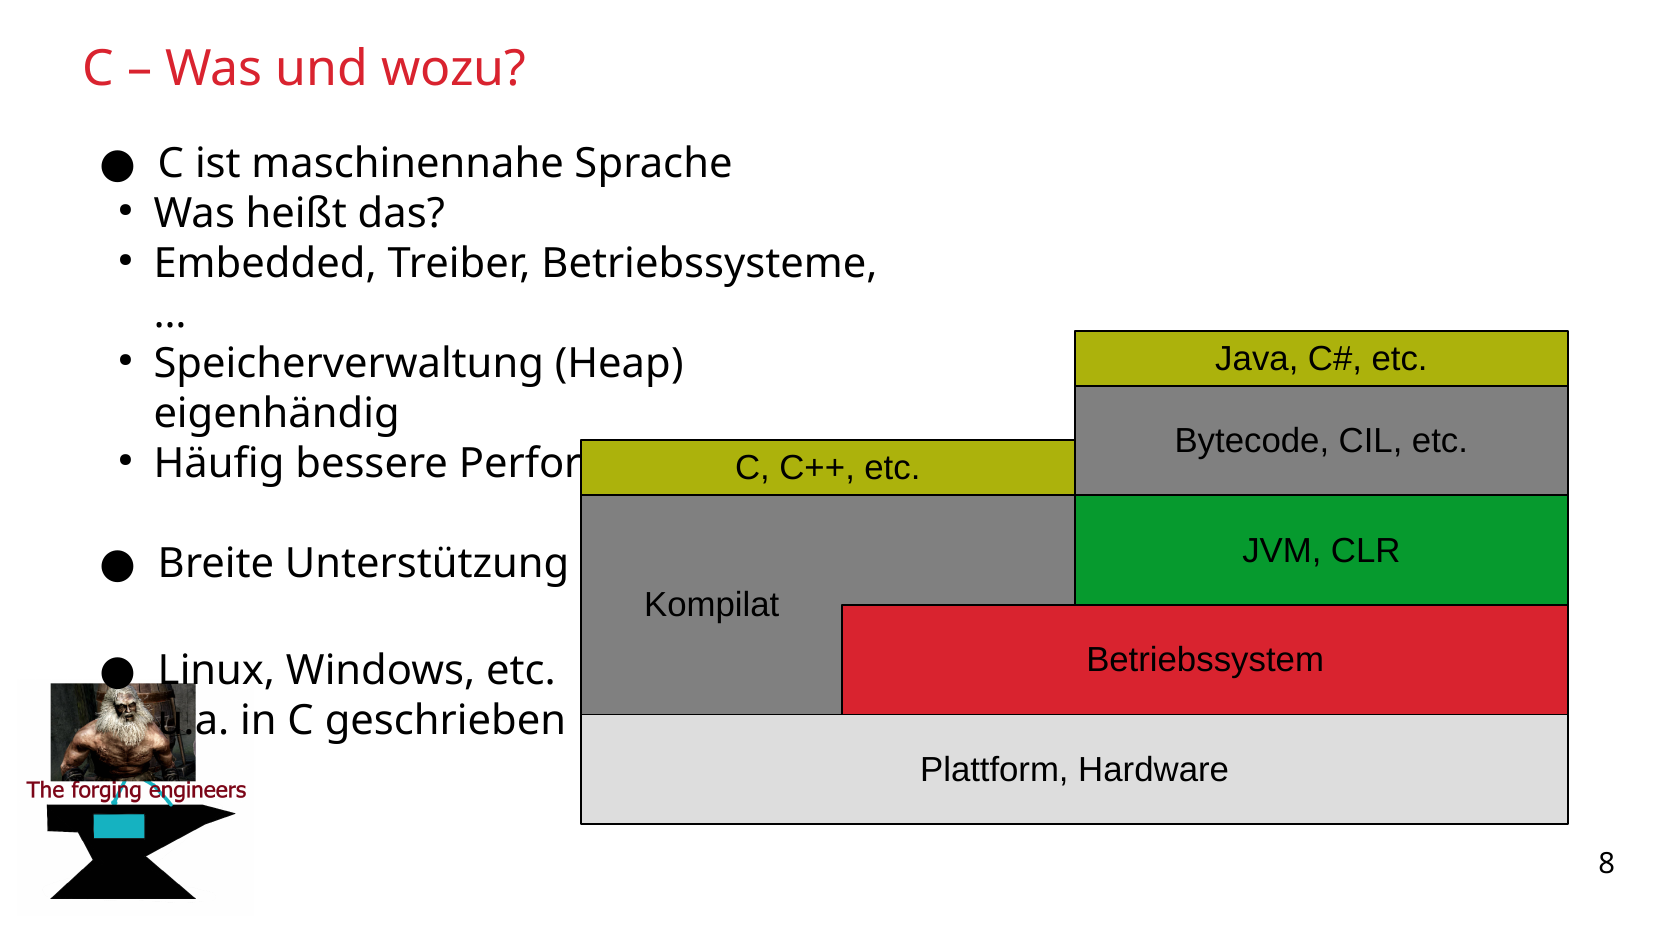

# C – Was und wozu?
C ist maschinennahe Sprache
Was heißt das?
Embedded, Treiber, Betriebssysteme, …
Speicherverwaltung (Heap) eigenhändig
Häufig bessere Performance
Breite Unterstützung
Linux, Windows, etc.
u.a. in C geschrieben